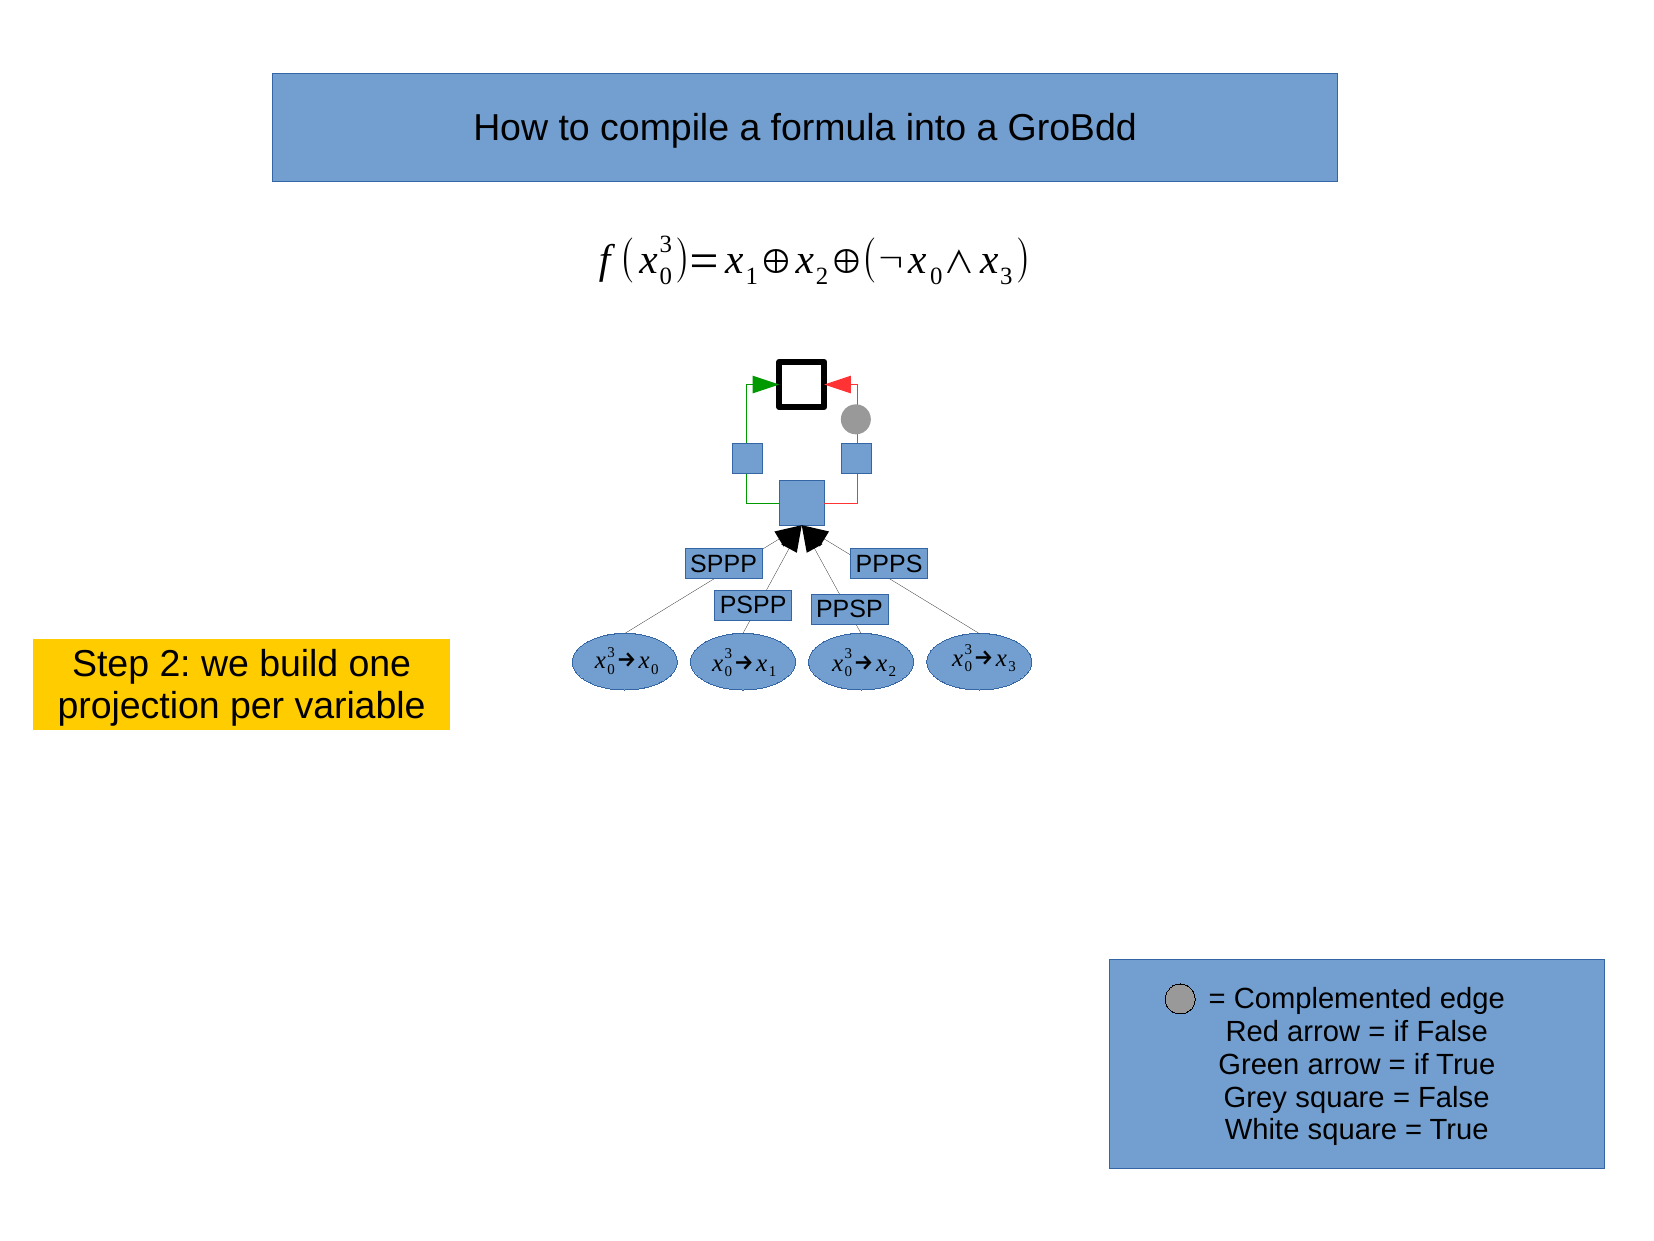

On n’oublie pas de fusionner les sous-labyrinthes identiques
How to compile a formula into a GroBdd
SPPP
PPPS
PSPP
PPSP
Step 2: we build one
projection per variable
= Complemented edge
Red arrow = if False
Green arrow = if True
Grey square = False
White square = True